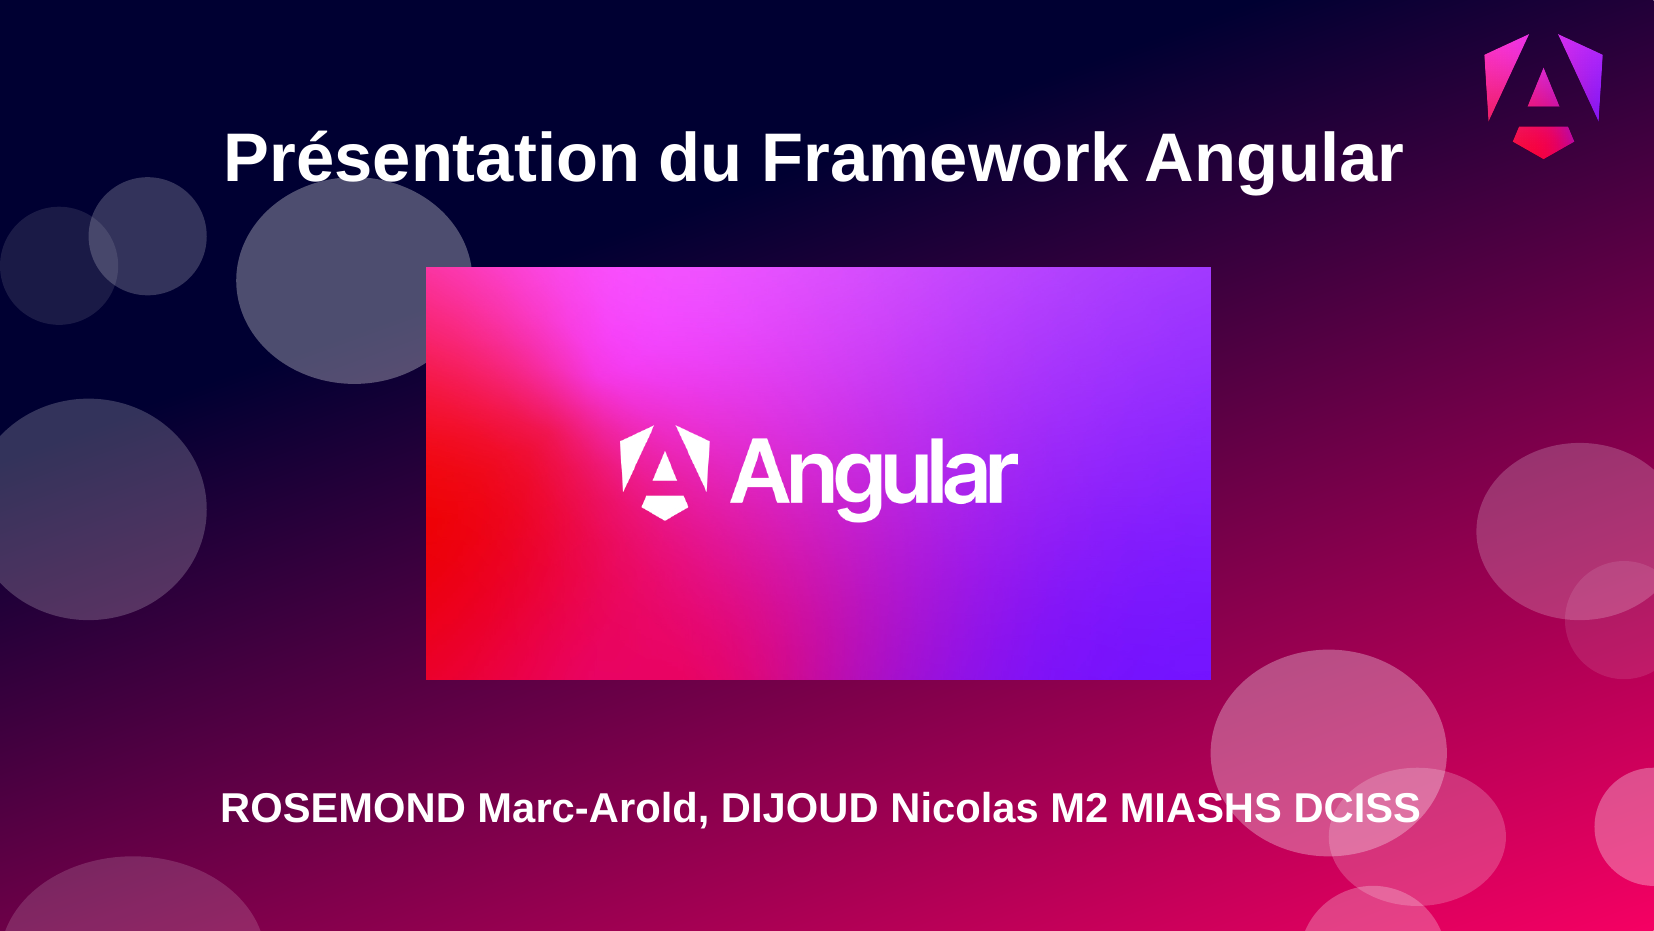

# Présentation du Framework Angular
ROSEMOND Marc-Arold, DIJOUD Nicolas M2 MIASHS DCISS